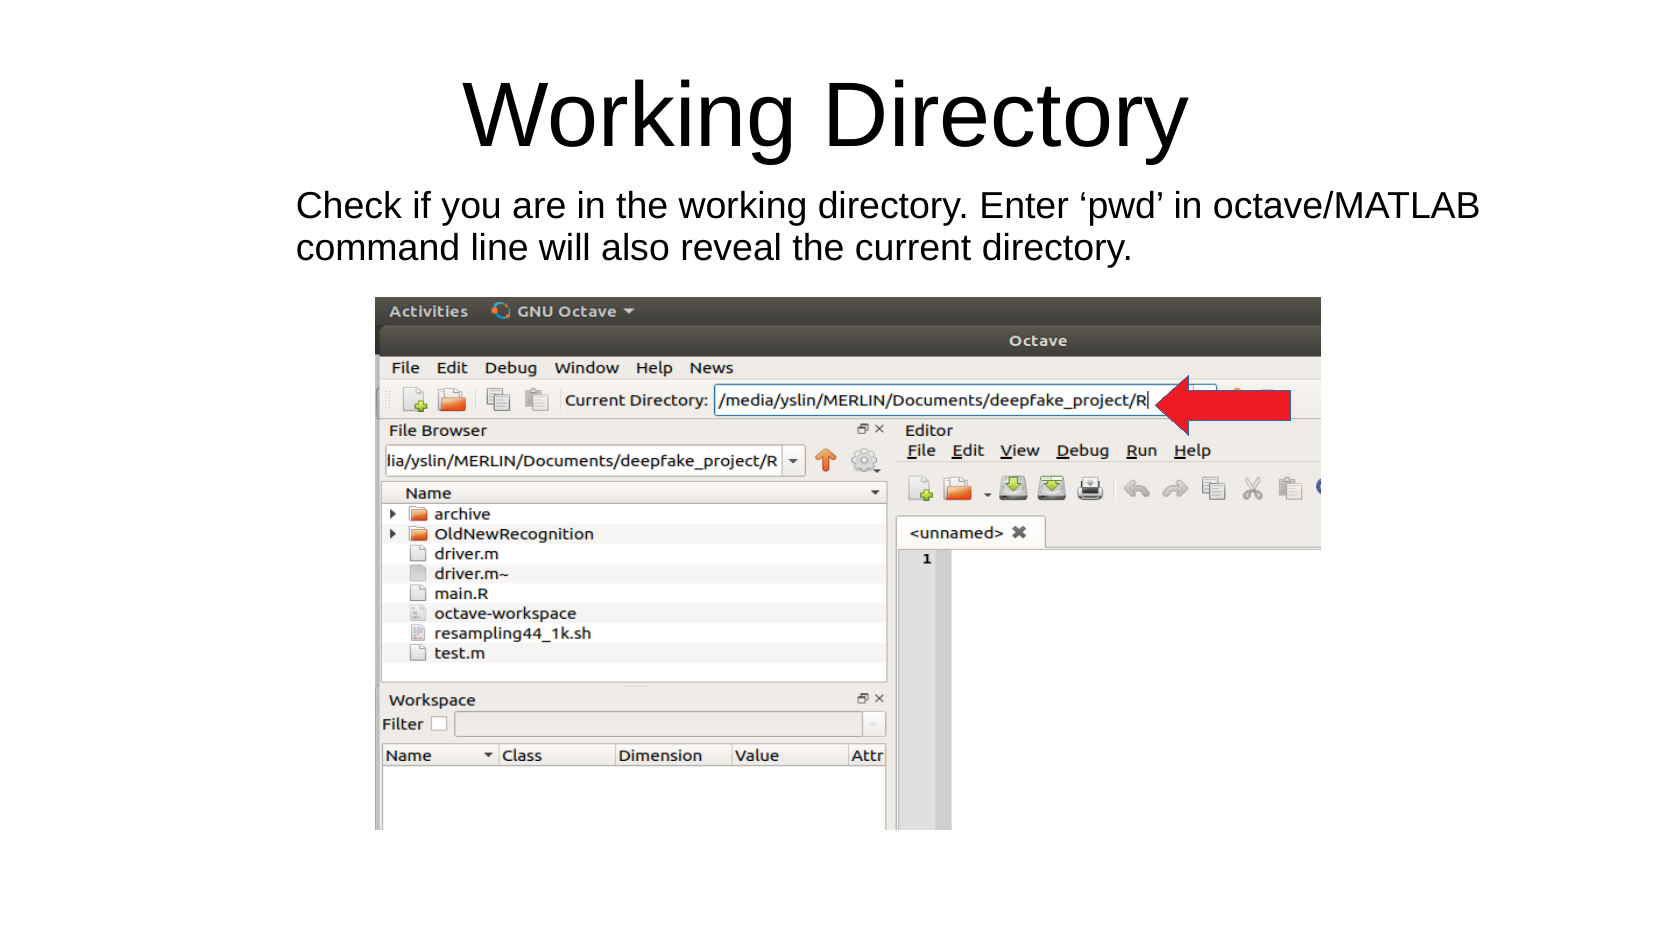

# Working Directory
Check if you are in the working directory. Enter ‘pwd’ in octave/MATLAB
command line will also reveal the current directory.